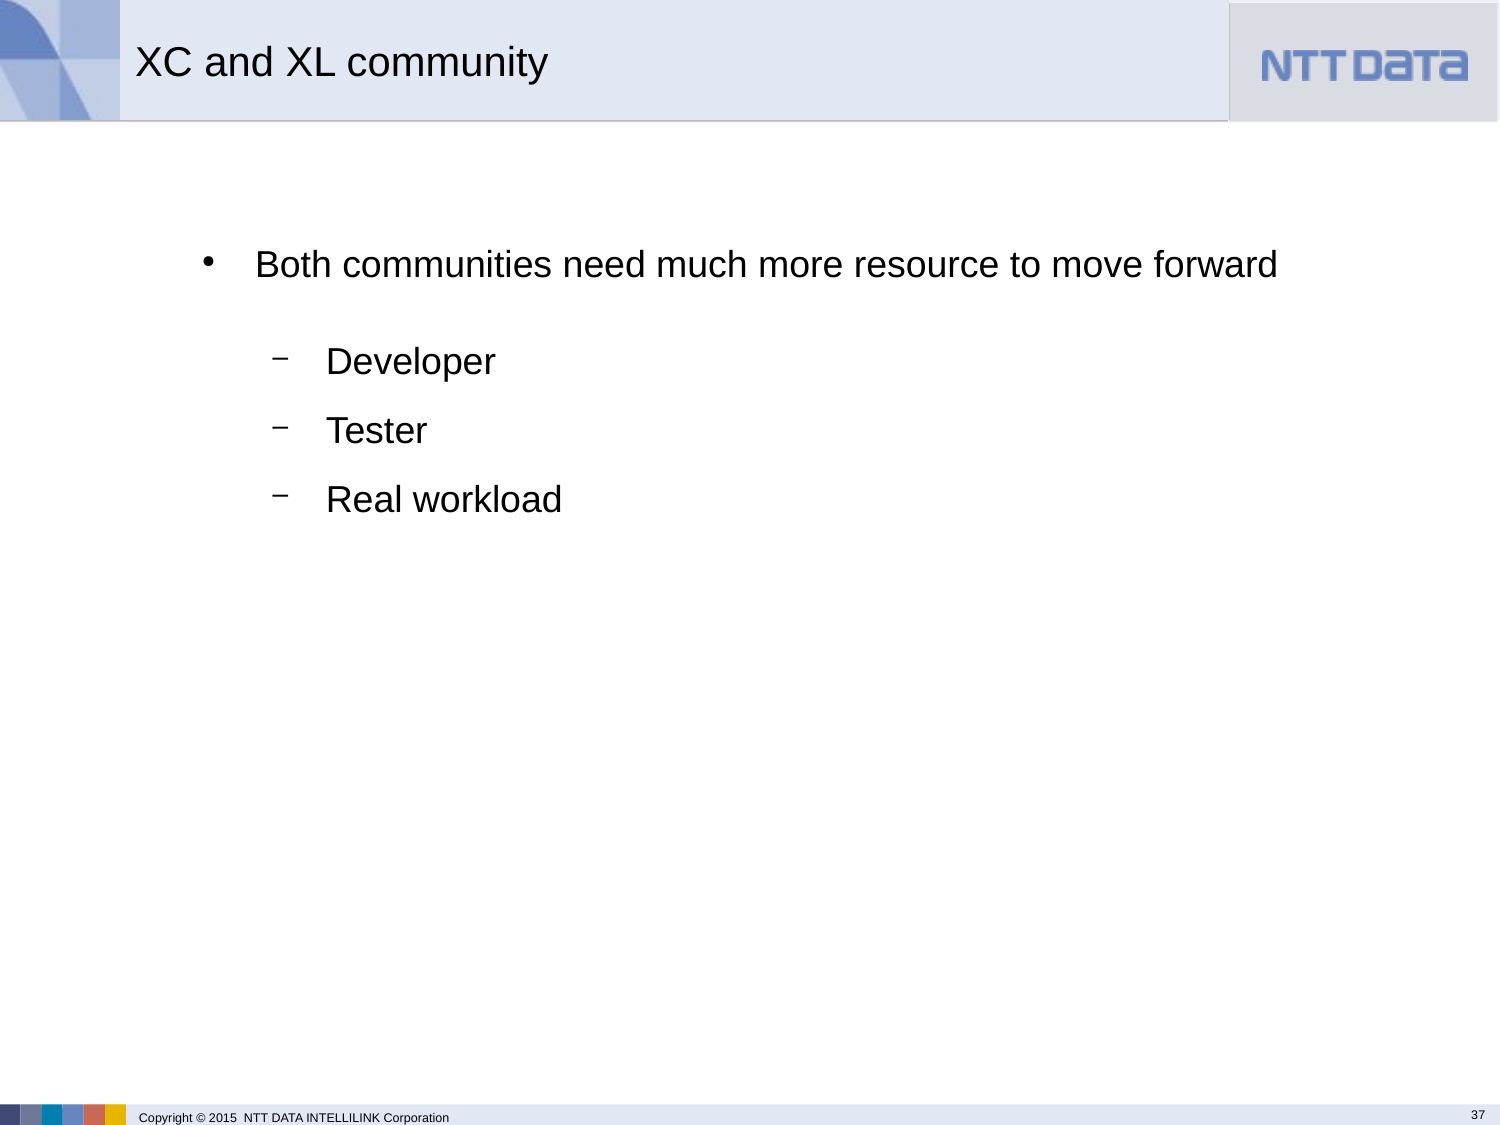

XC and XL community
# Both communities need much more resource to move forward
Developer
Tester
Real workload